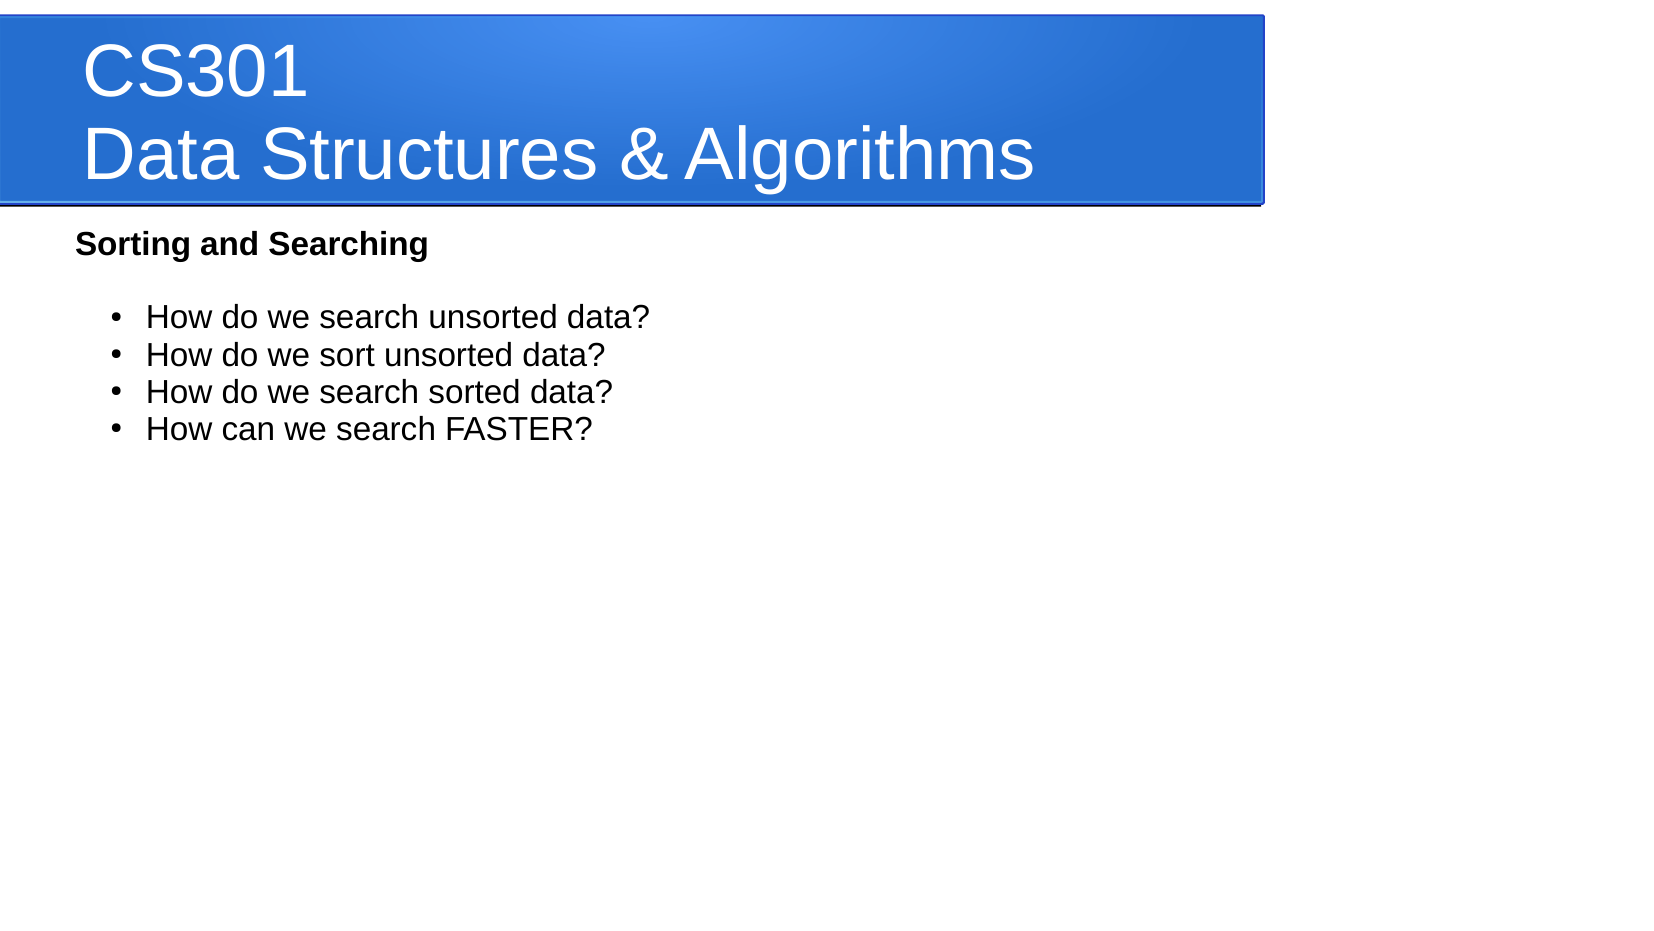

# CS301 Data Structures & Algorithms
Sorting and Searching
How do we search unsorted data?
How do we sort unsorted data?
How do we search sorted data?
How can we search FASTER?